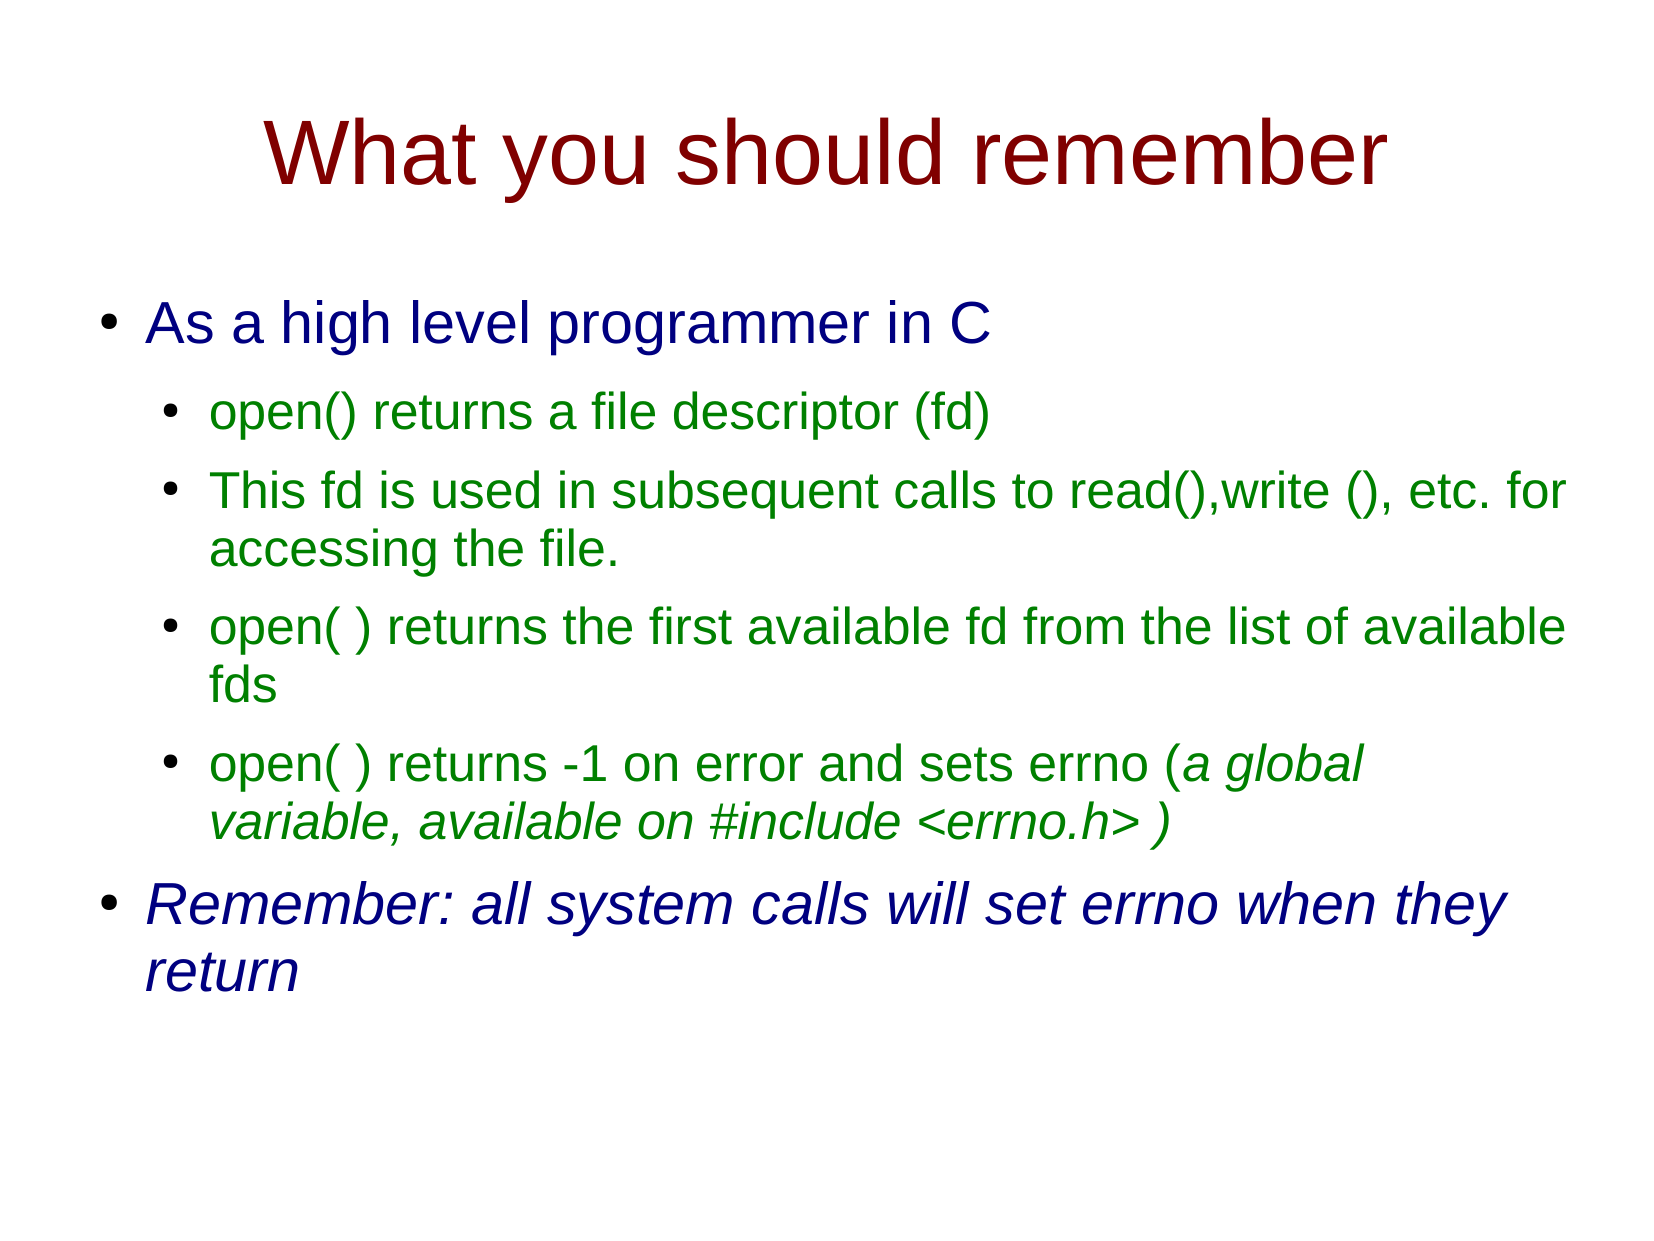

# What you should remember
As a high level programmer in C
open() returns a file descriptor (fd)
This fd is used in subsequent calls to read(),write (), etc. for accessing the file.
open( ) returns the first available fd from the list of available fds
open( ) returns -1 on error and sets errno (a global variable, available on #include <errno.h> )
Remember: all system calls will set errno when they return